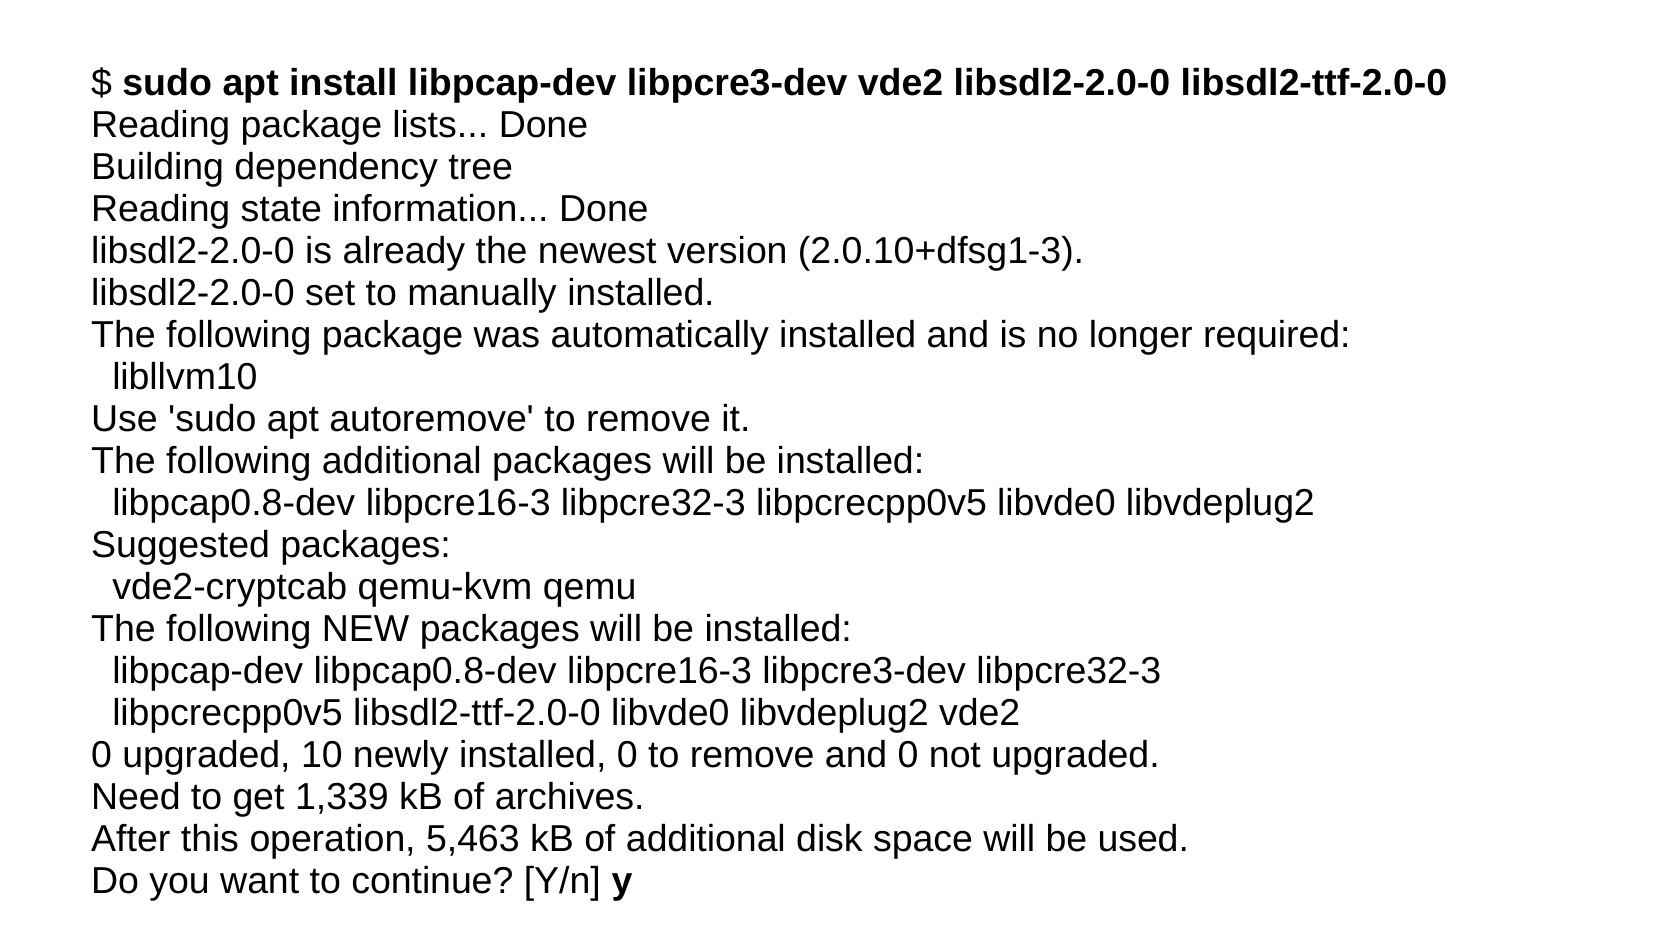

$ sudo apt install libpcap-dev libpcre3-dev vde2 libsdl2-2.0-0 libsdl2-ttf-2.0-0
Reading package lists... Done
Building dependency tree
Reading state information... Done
libsdl2-2.0-0 is already the newest version (2.0.10+dfsg1-3).
libsdl2-2.0-0 set to manually installed.
The following package was automatically installed and is no longer required:
 libllvm10
Use 'sudo apt autoremove' to remove it.
The following additional packages will be installed:
 libpcap0.8-dev libpcre16-3 libpcre32-3 libpcrecpp0v5 libvde0 libvdeplug2
Suggested packages:
 vde2-cryptcab qemu-kvm qemu
The following NEW packages will be installed:
 libpcap-dev libpcap0.8-dev libpcre16-3 libpcre3-dev libpcre32-3
 libpcrecpp0v5 libsdl2-ttf-2.0-0 libvde0 libvdeplug2 vde2
0 upgraded, 10 newly installed, 0 to remove and 0 not upgraded.
Need to get 1,339 kB of archives.
After this operation, 5,463 kB of additional disk space will be used.
Do you want to continue? [Y/n] y